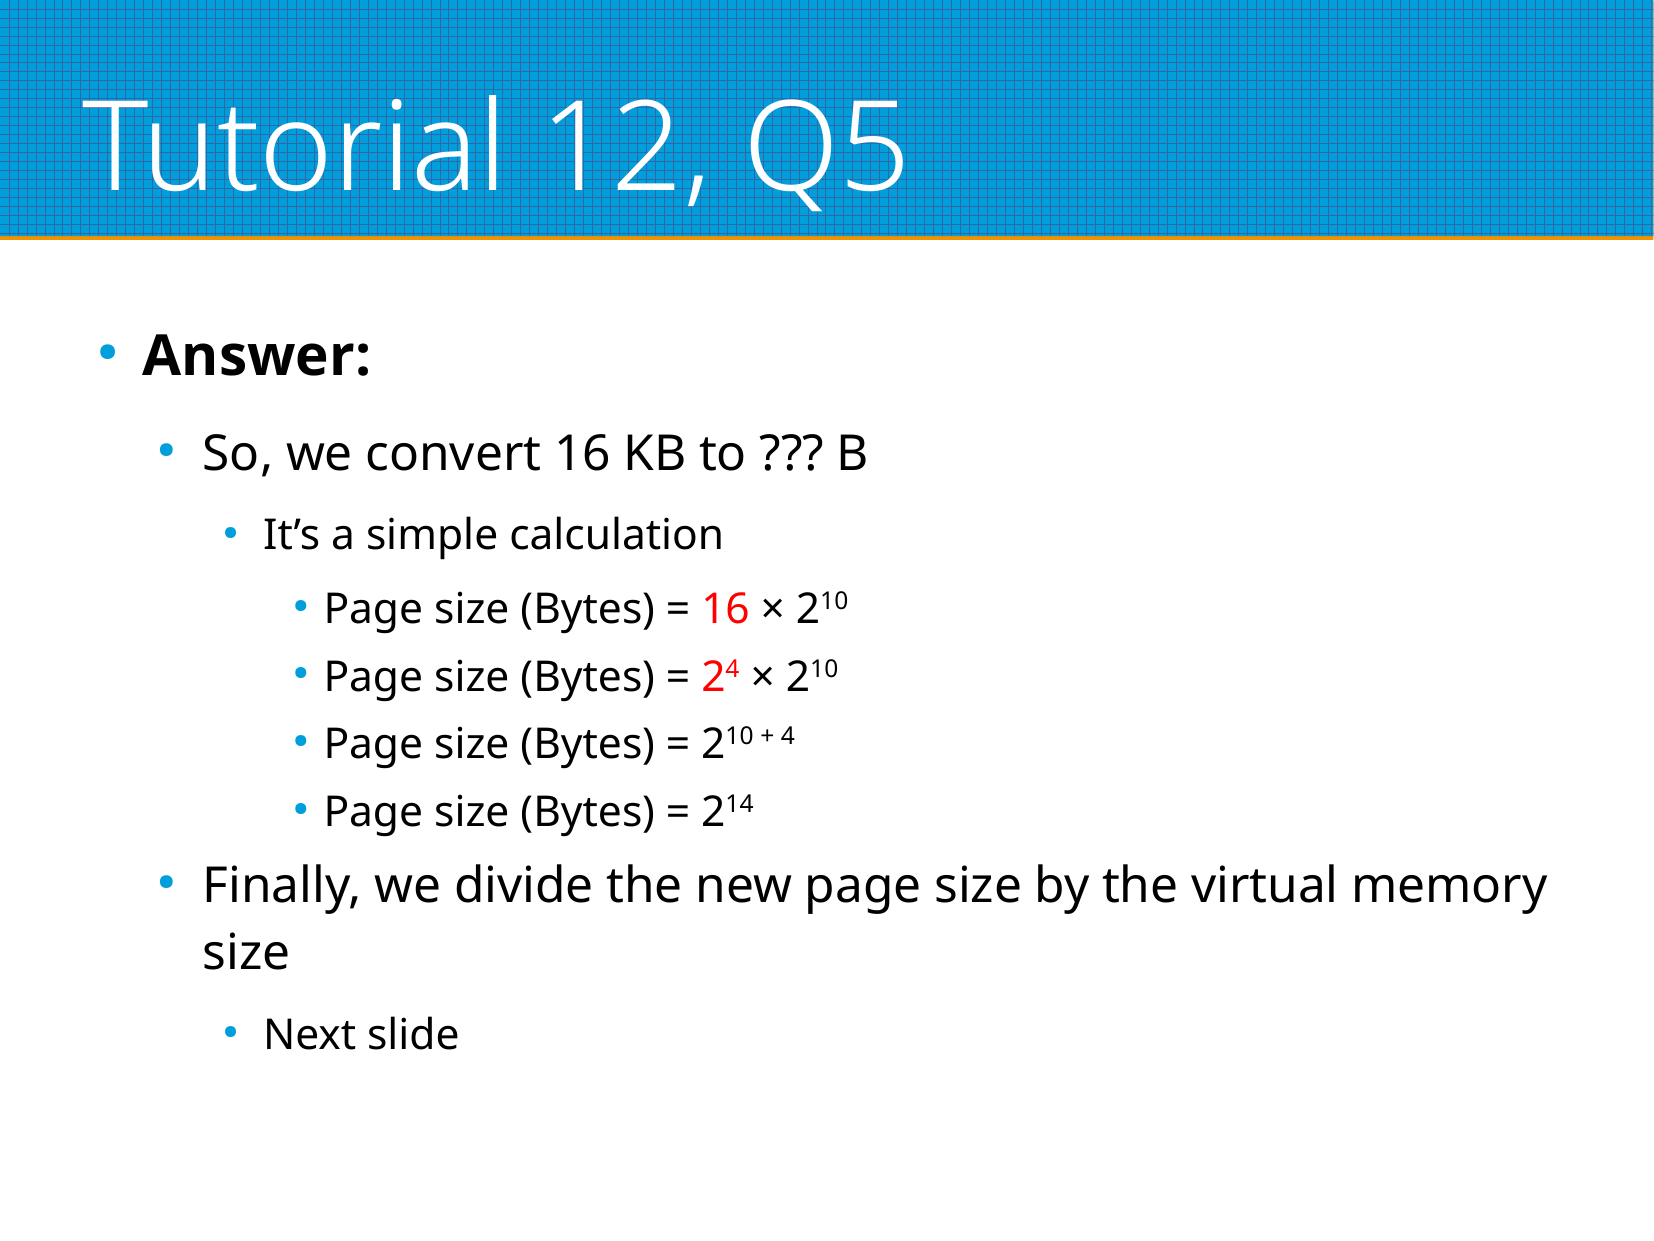

# Tutorial 12, Q5
Answer:
So, we convert 16 KB to ??? B
It’s a simple calculation
Page size (Bytes) = 16 × 210
Page size (Bytes) = 24 × 210
Page size (Bytes) = 210 + 4
Page size (Bytes) = 214
Finally, we divide the new page size by the virtual memory size
Next slide